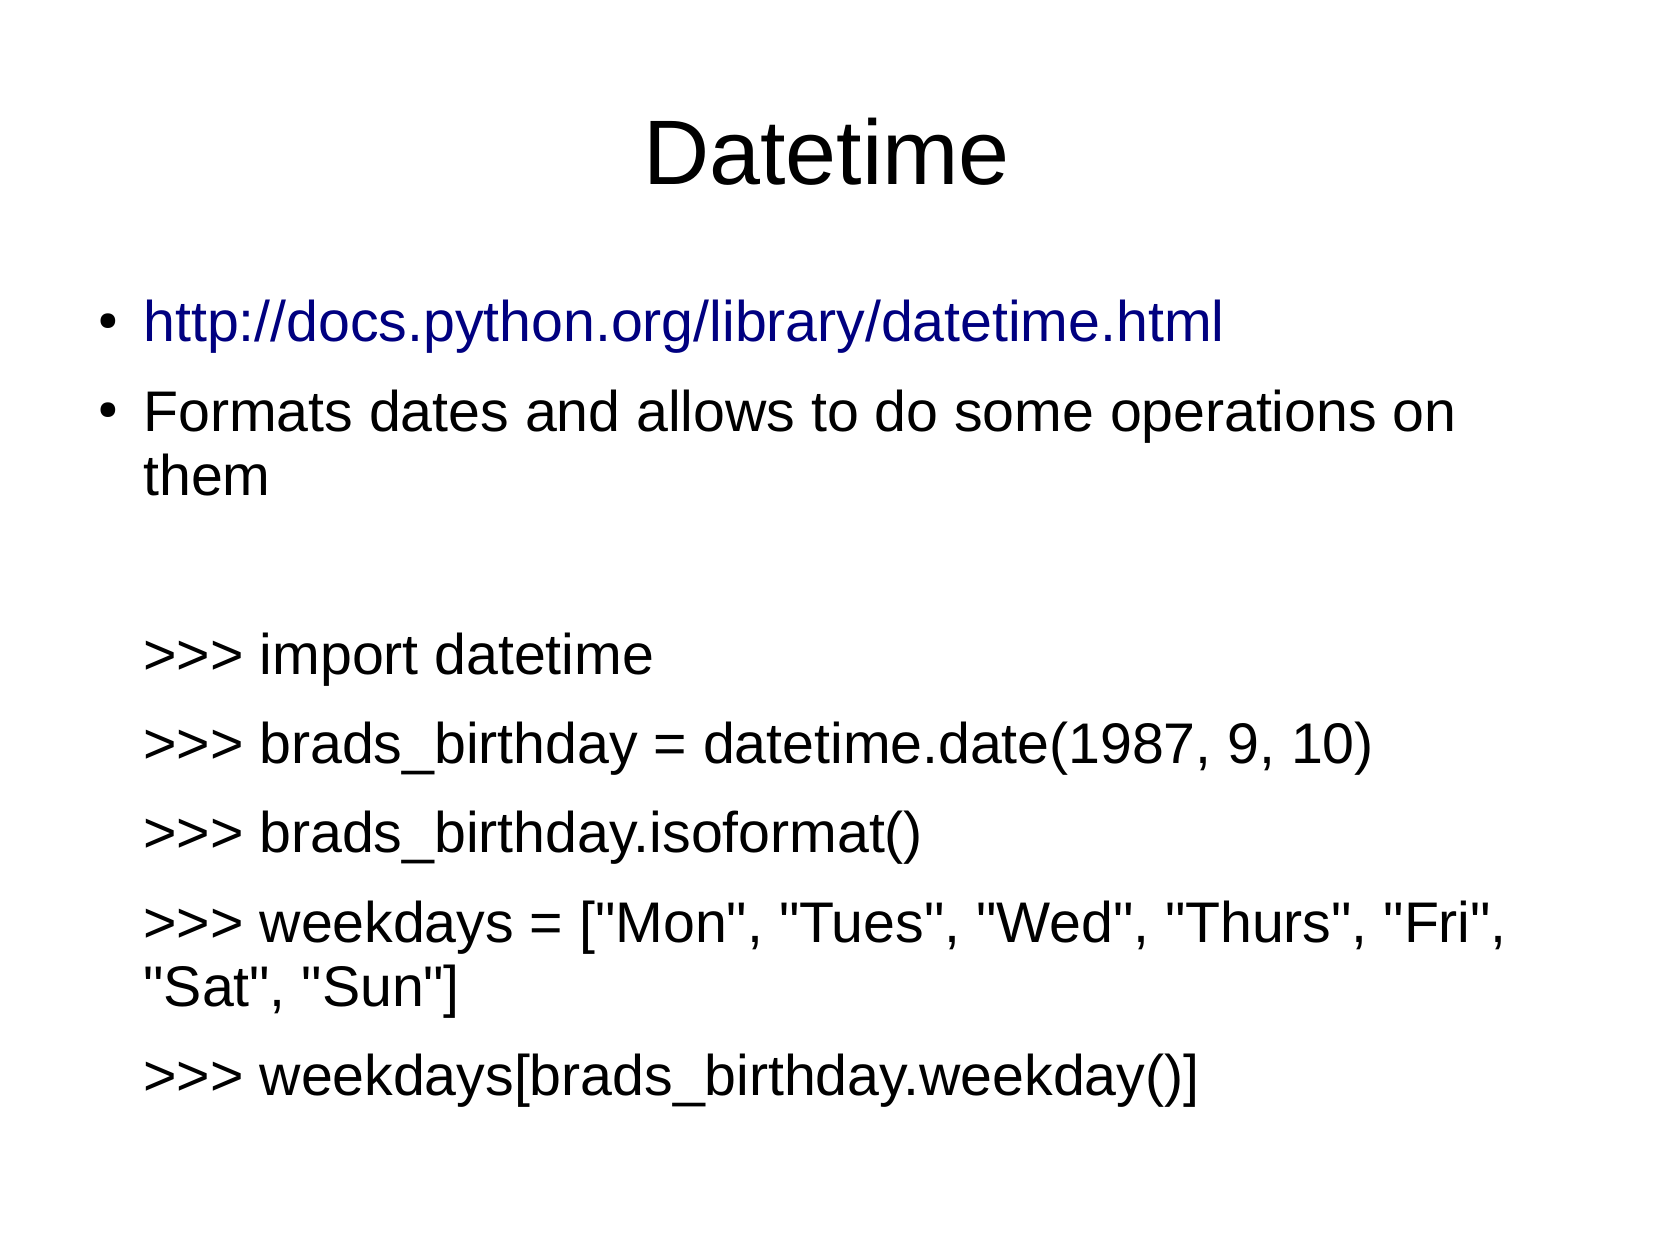

# Datetime
http://docs.python.org/library/datetime.html
Formats dates and allows to do some operations on them
>>> import datetime
>>> brads_birthday = datetime.date(1987, 9, 10)
>>> brads_birthday.isoformat()
>>> weekdays = ["Mon", "Tues", "Wed", "Thurs", "Fri", "Sat", "Sun"]
>>> weekdays[brads_birthday.weekday()]